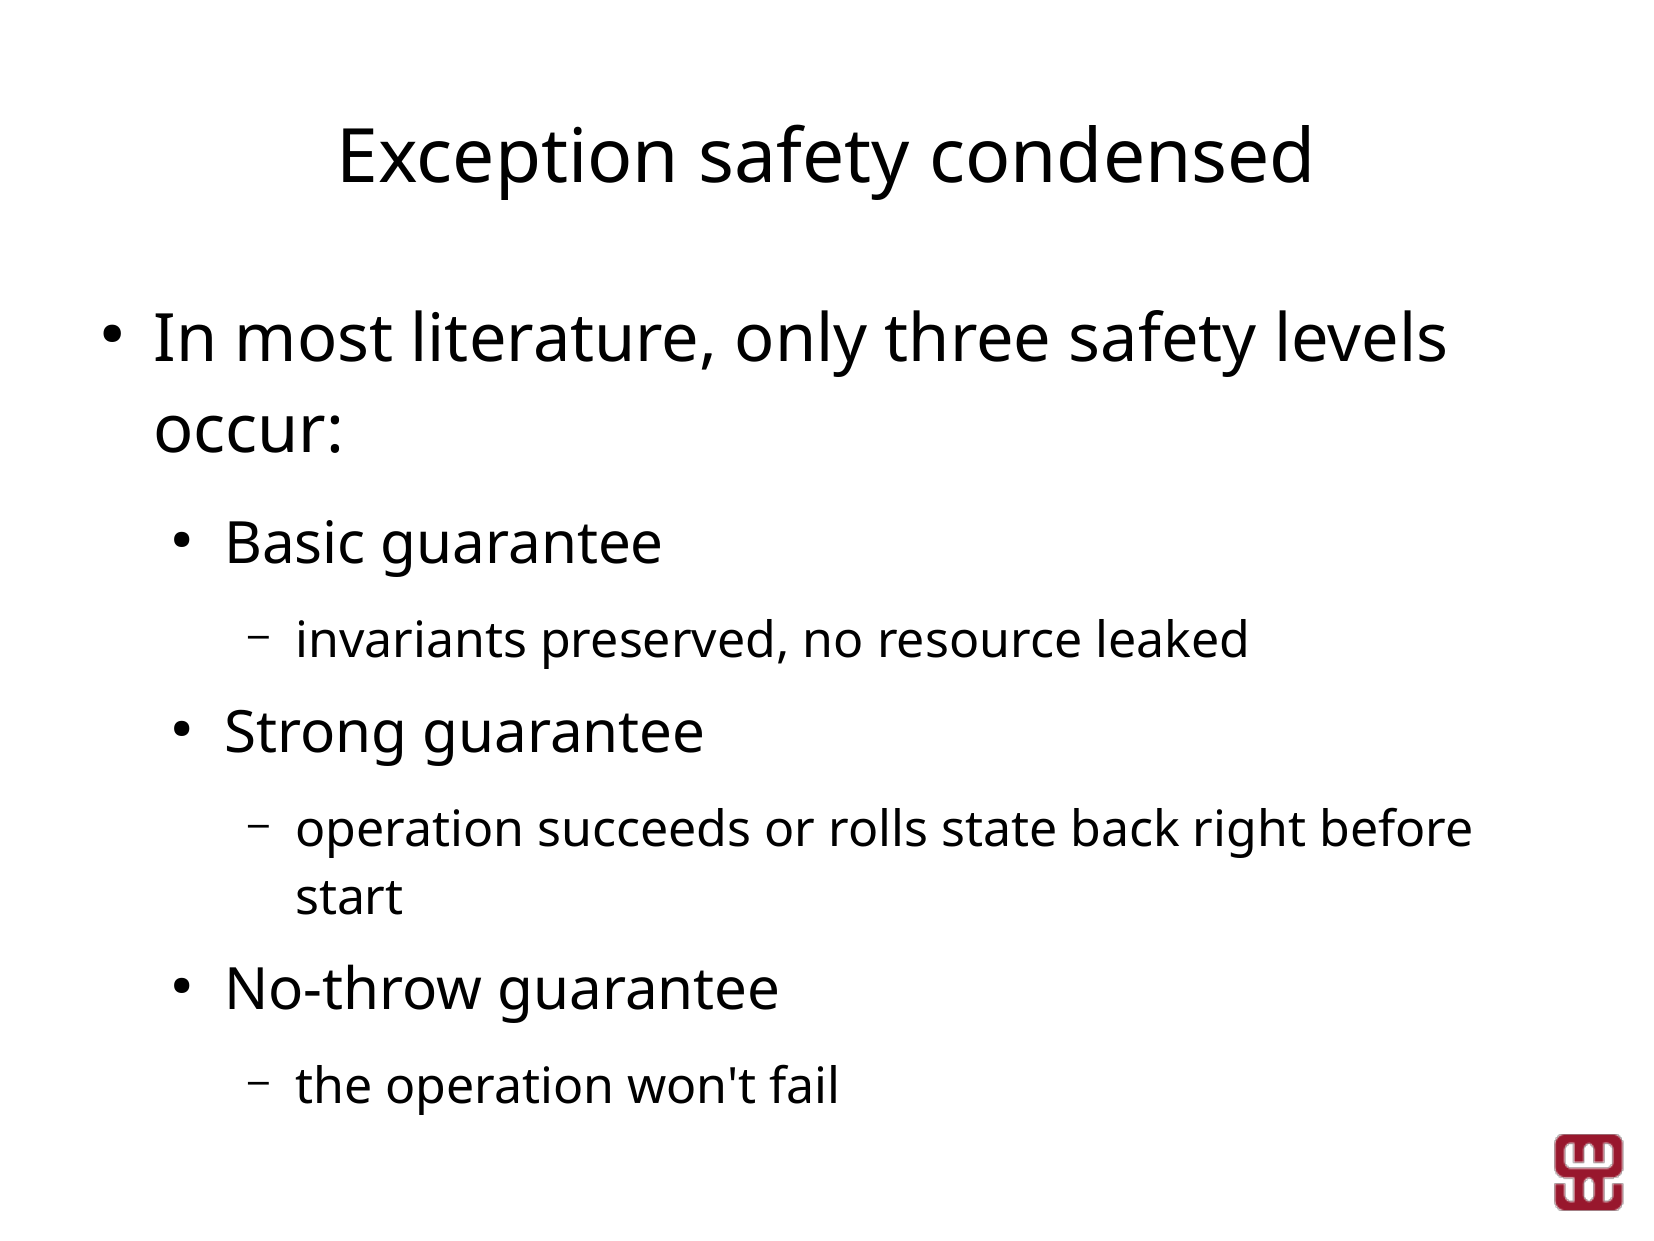

# Exception safety condensed
In most literature, only three safety levels occur:
Basic guarantee
invariants preserved, no resource leaked
Strong guarantee
operation succeeds or rolls state back right before start
No-throw guarantee
the operation won't fail